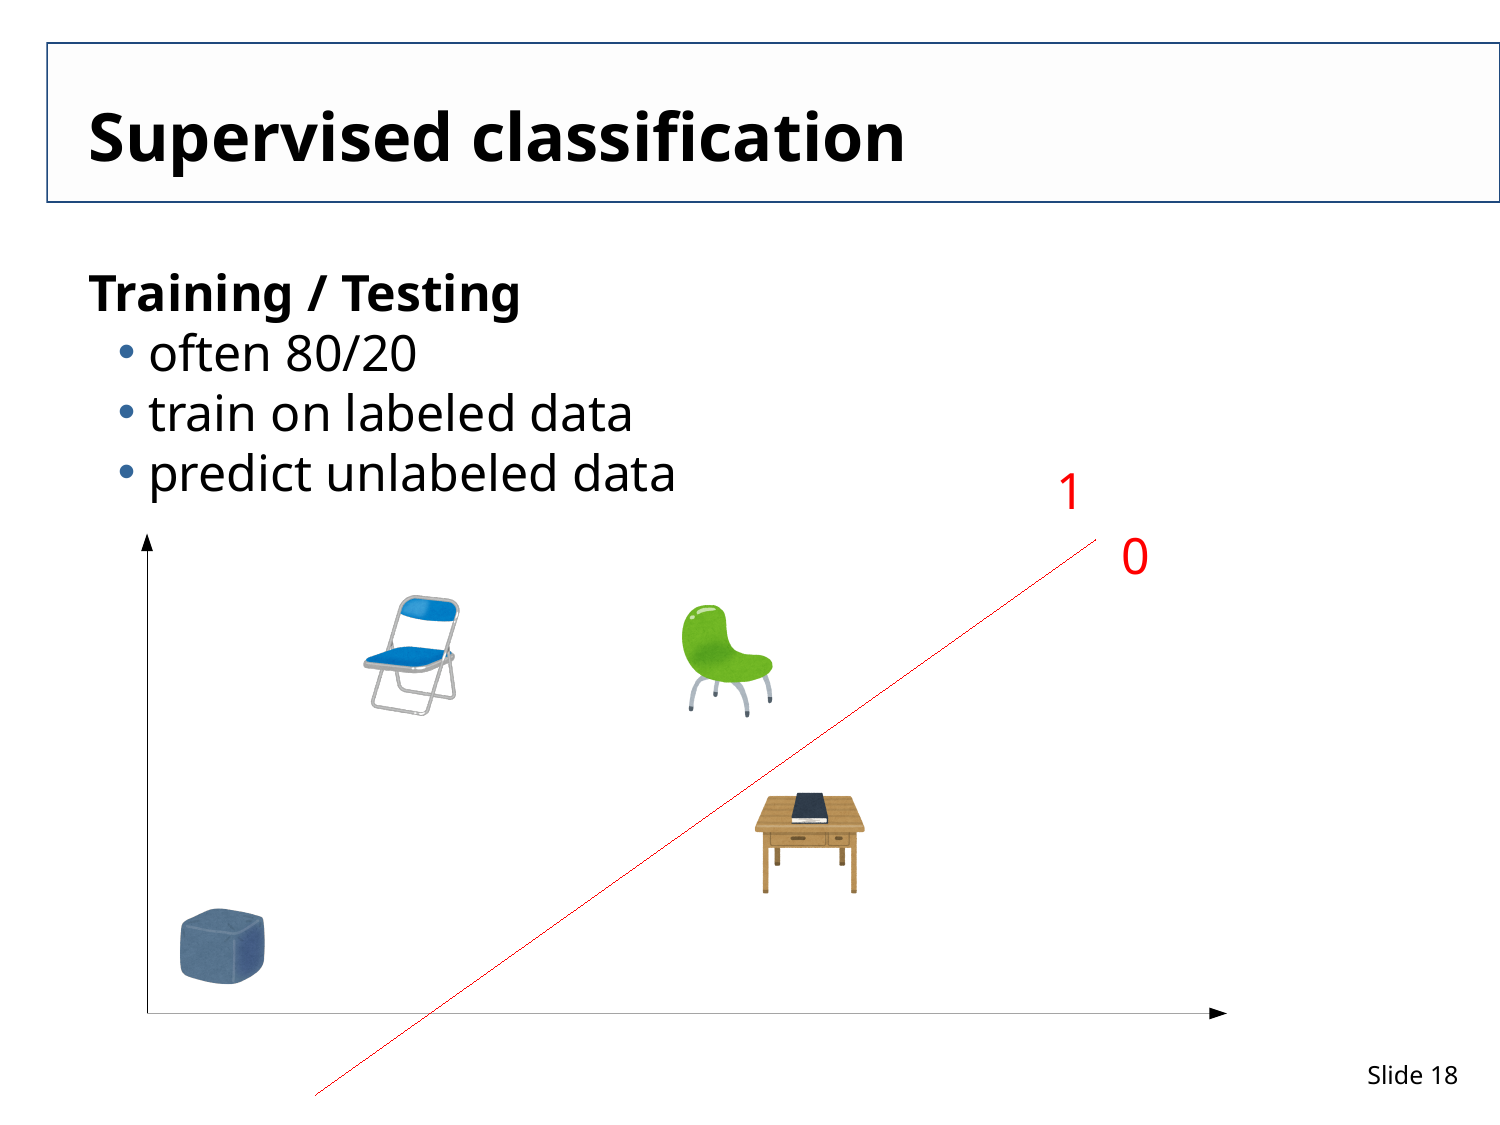

Supervised classification
Training / Testing
often 80/20
train on labeled data
predict unlabeled data
 1
 0